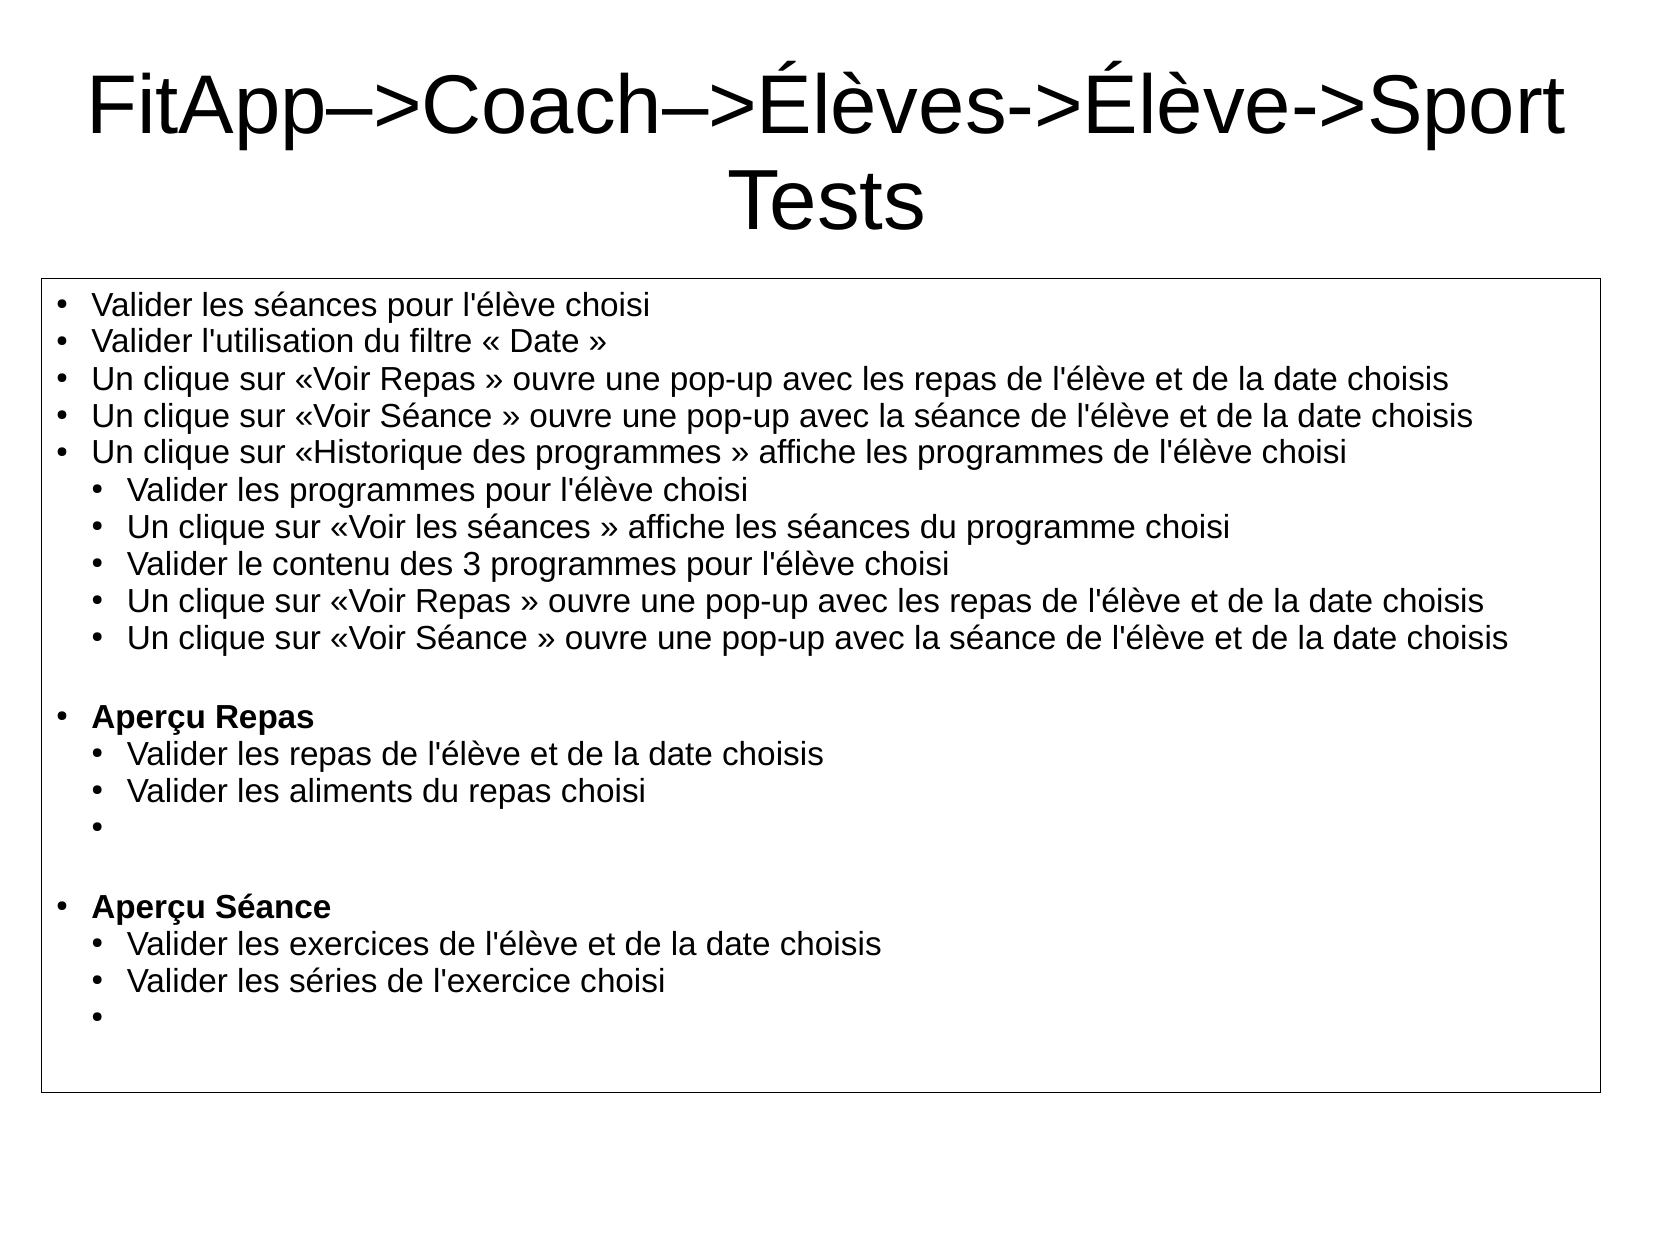

# FitApp–>Coach–>Élèves->Élève->Sport Tests
Valider les séances pour l'élève choisi
Valider l'utilisation du filtre « Date »
Un clique sur «Voir Repas » ouvre une pop-up avec les repas de l'élève et de la date choisis
Un clique sur «Voir Séance » ouvre une pop-up avec la séance de l'élève et de la date choisis
Un clique sur «Historique des programmes » affiche les programmes de l'élève choisi
Valider les programmes pour l'élève choisi
Un clique sur «Voir les séances » affiche les séances du programme choisi
Valider le contenu des 3 programmes pour l'élève choisi
Un clique sur «Voir Repas » ouvre une pop-up avec les repas de l'élève et de la date choisis
Un clique sur «Voir Séance » ouvre une pop-up avec la séance de l'élève et de la date choisis
Aperçu Repas
Valider les repas de l'élève et de la date choisis
Valider les aliments du repas choisi
Aperçu Séance
Valider les exercices de l'élève et de la date choisis
Valider les séries de l'exercice choisi